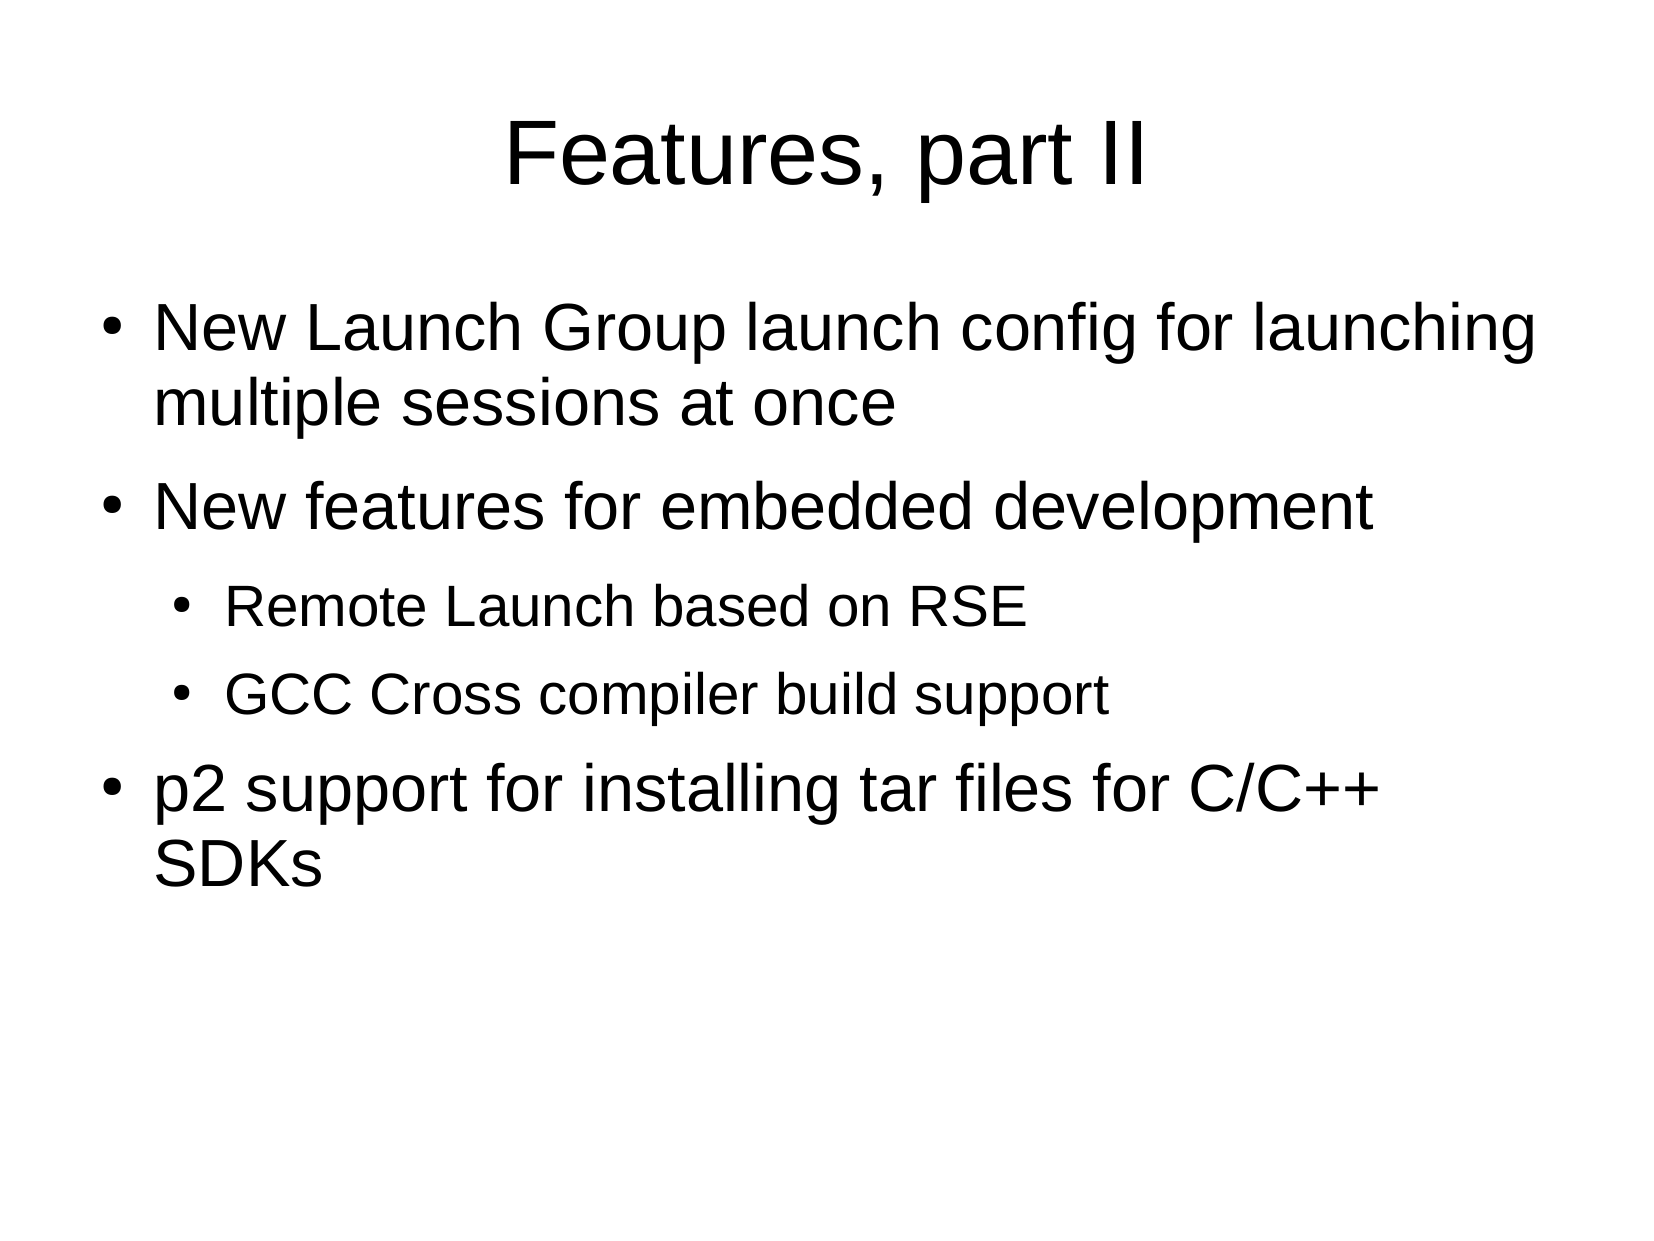

# Features, part II
New Launch Group launch config for launching multiple sessions at once
New features for embedded development
Remote Launch based on RSE
GCC Cross compiler build support
p2 support for installing tar files for C/C++ SDKs